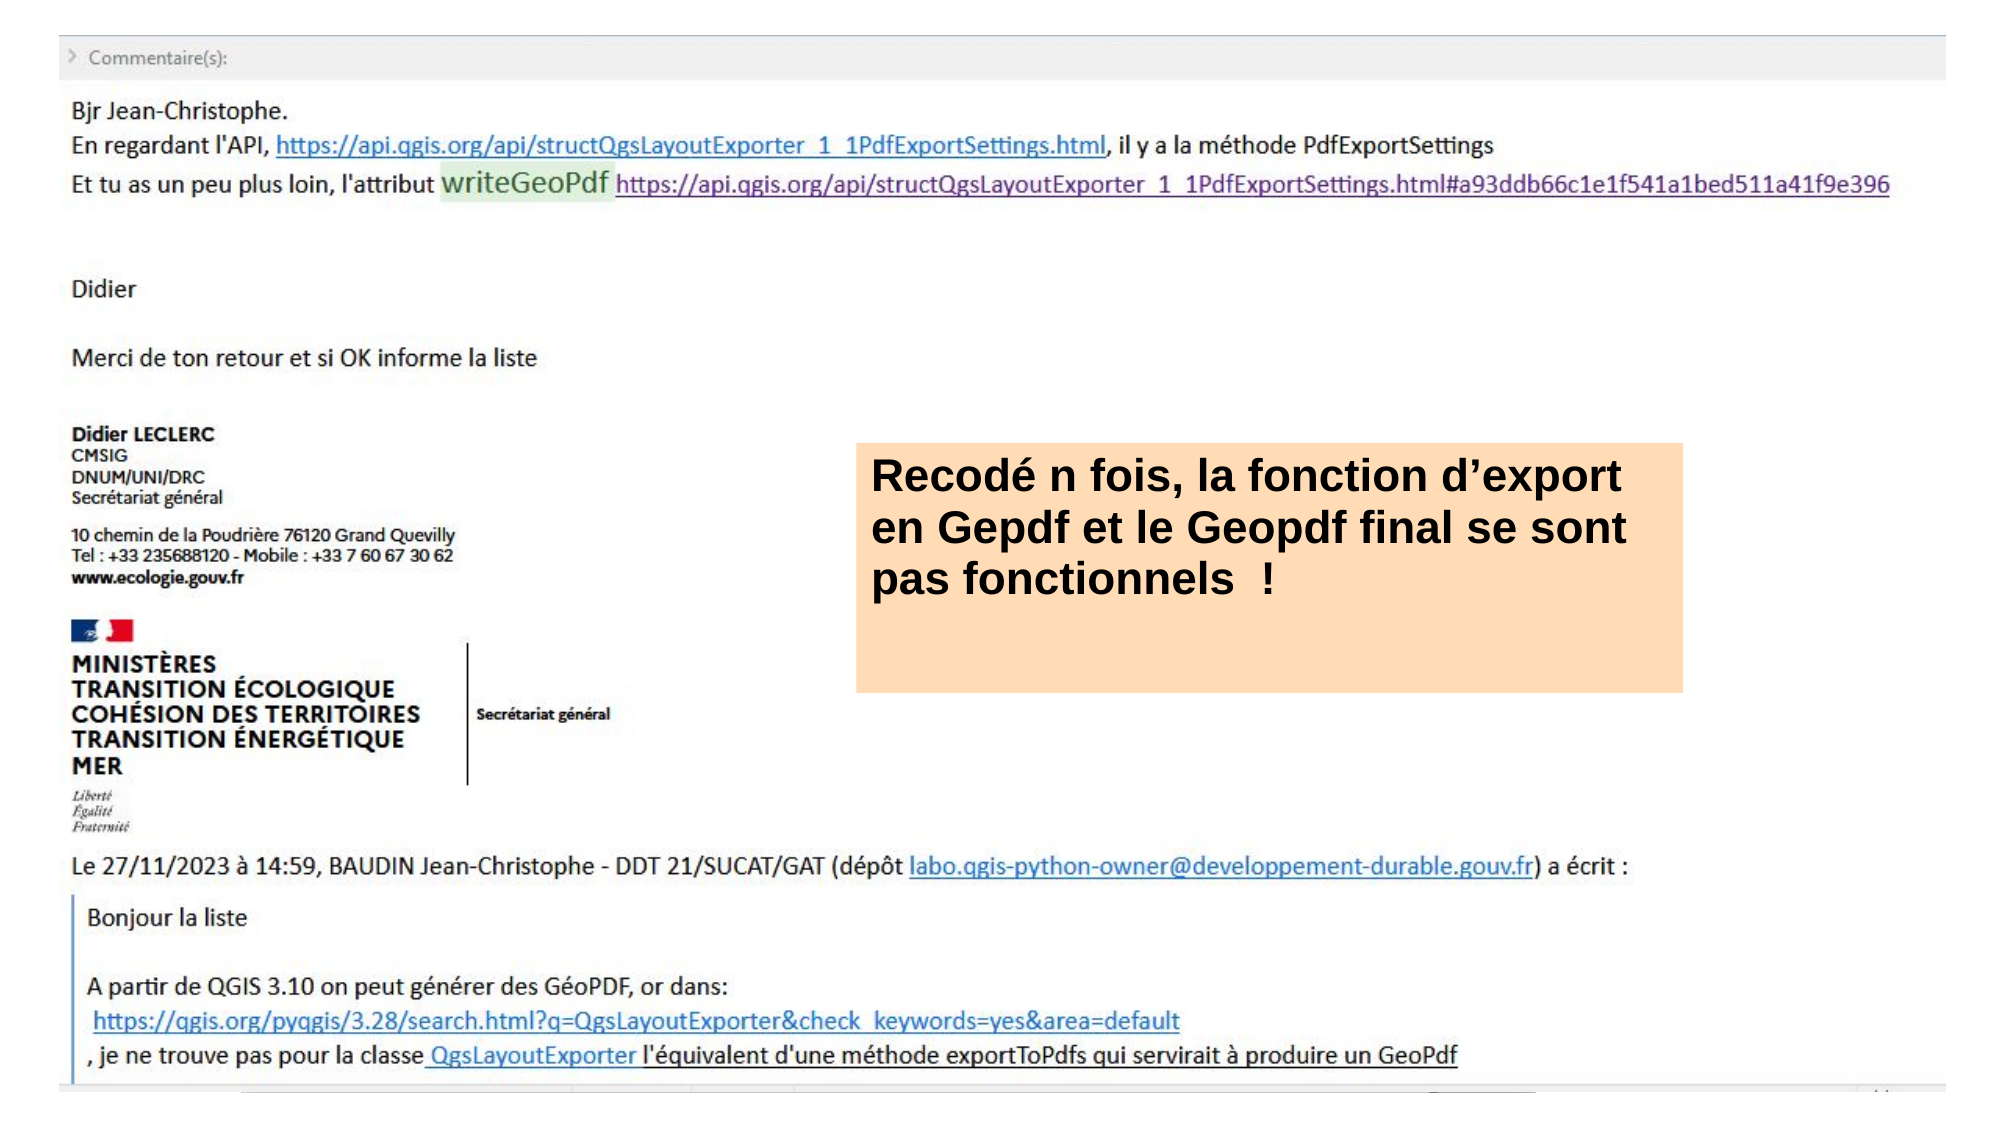

# II) Construire un plugin, un défi technique c) Des exports cartographiques à différentes échelles et en GéoPDF : attention aux géométries !
Recodé n fois, la fonction d’export en Gepdf et le Geopdf final se sont pas fonctionnels  !